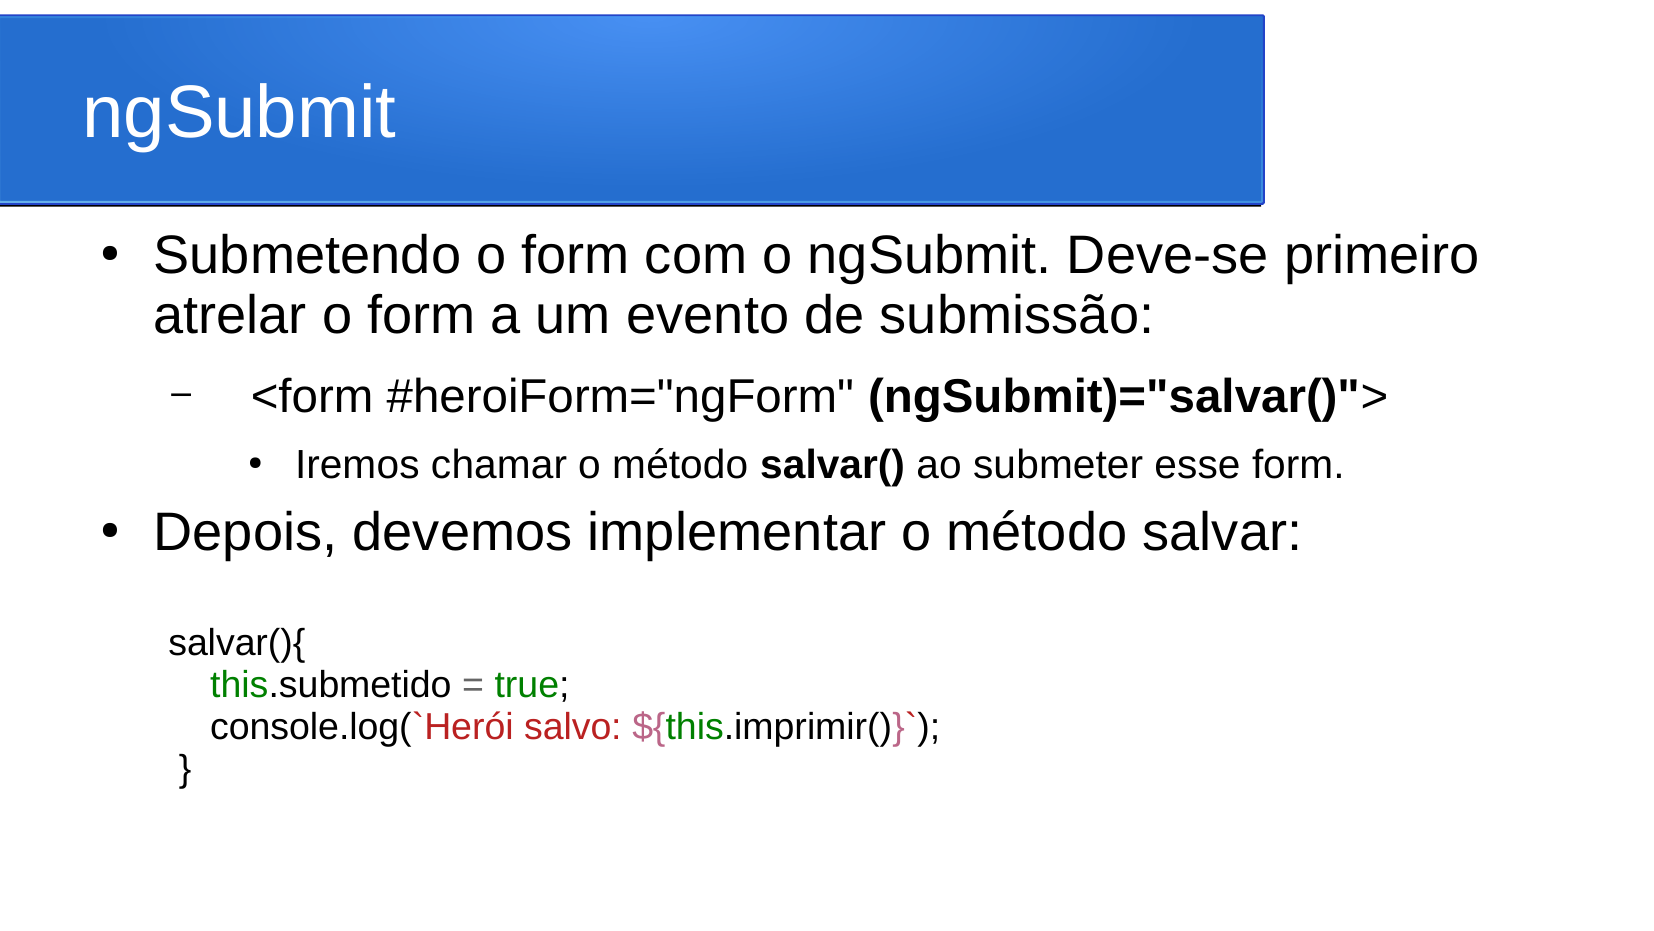

# ngSubmit
Submetendo o form com o ngSubmit. Deve-se primeiro atrelar o form a um evento de submissão:
 <form #heroiForm="ngForm" (ngSubmit)="salvar()">
Iremos chamar o método salvar() ao submeter esse form.
Depois, devemos implementar o método salvar:
salvar(){
 this.submetido = true;
 console.log(`Herói salvo: ${this.imprimir()}`);
 }